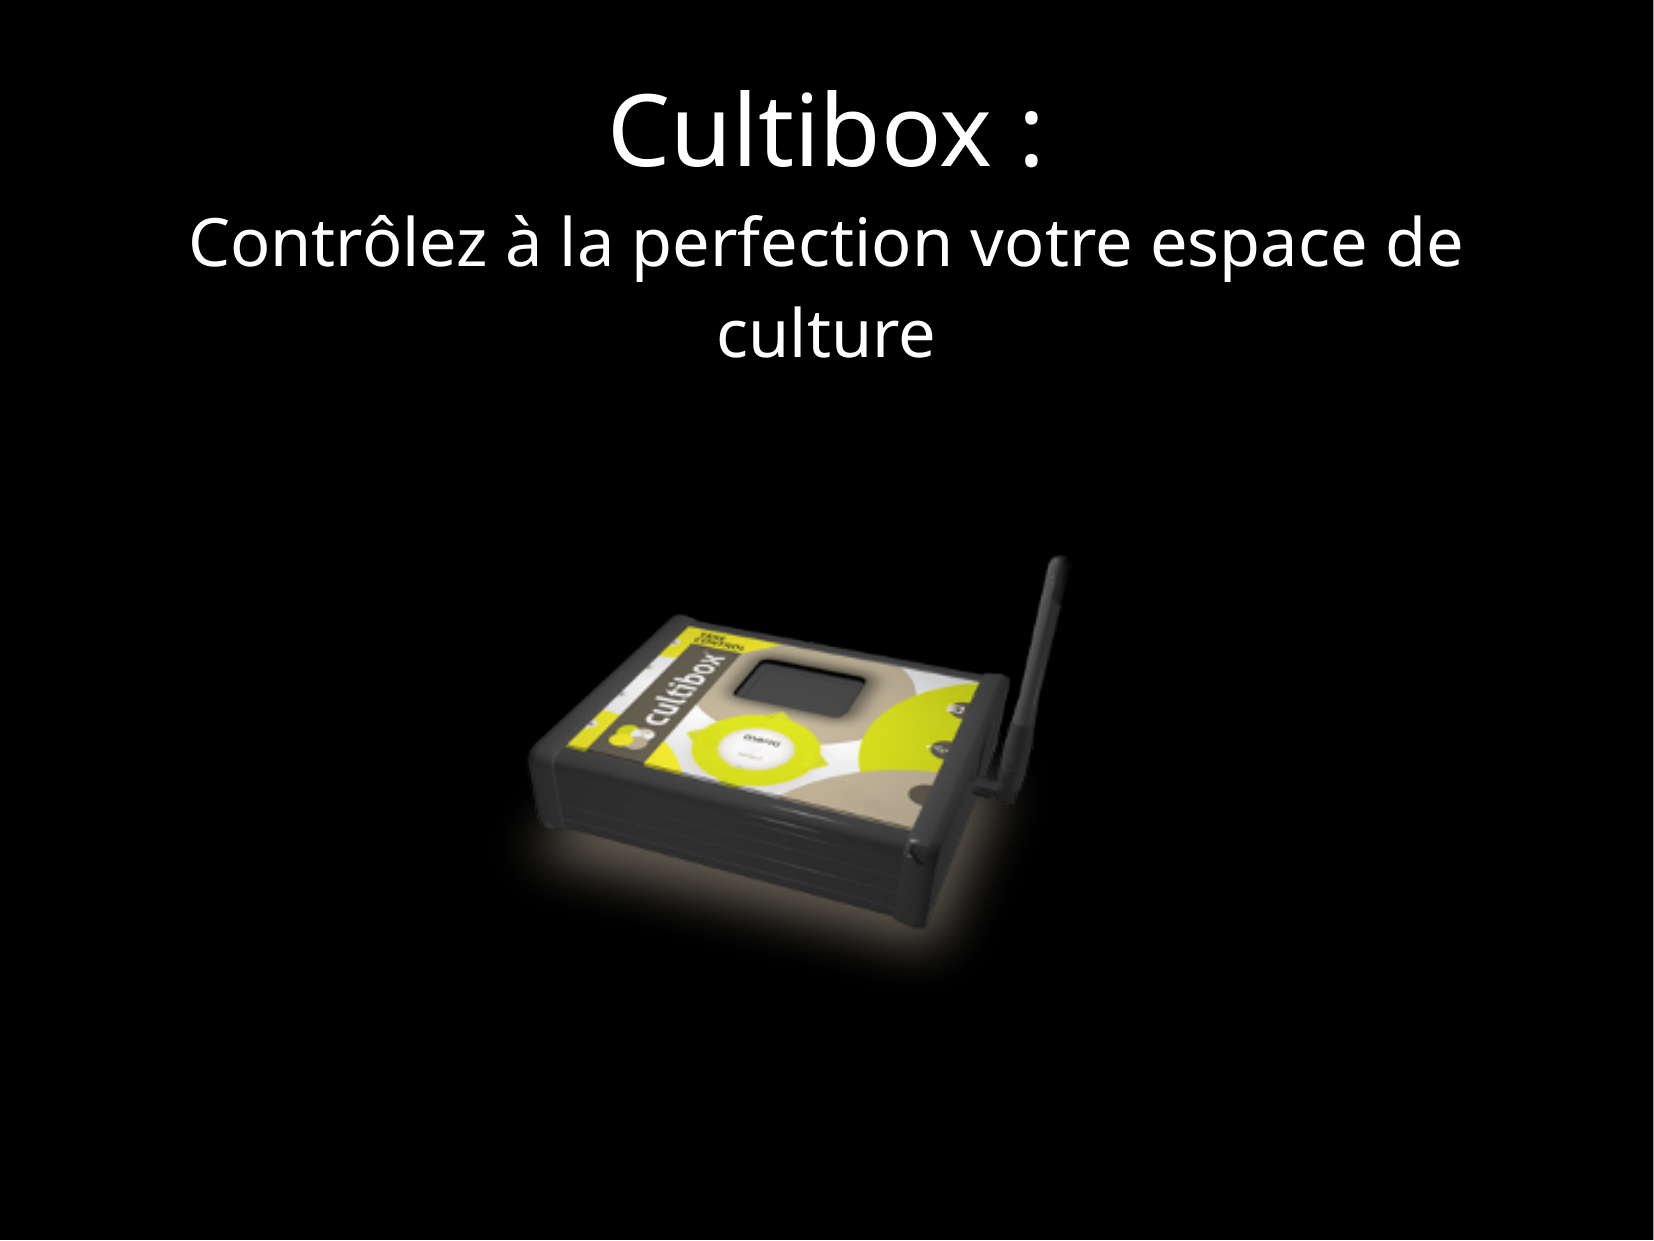

# Cultibox :
Contrôlez à la perfection votre espace de culture